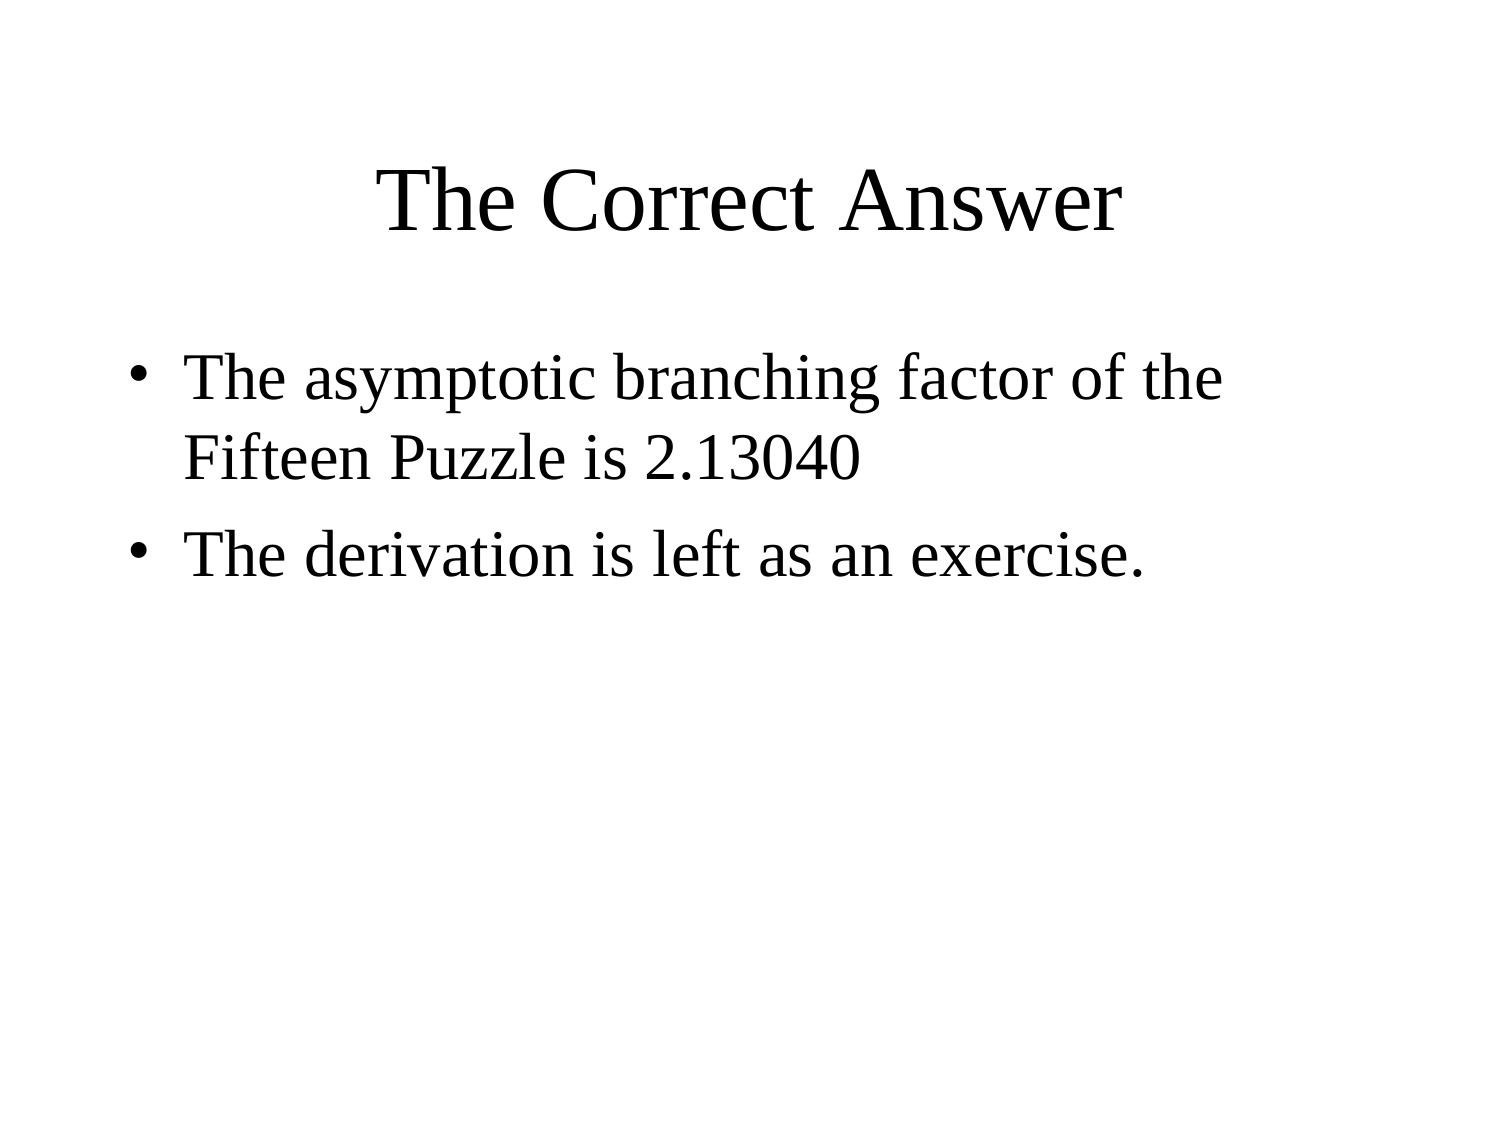

# The Correct Answer
The asymptotic branching factor of the Fifteen Puzzle is 2.13040
The derivation is left as an exercise.